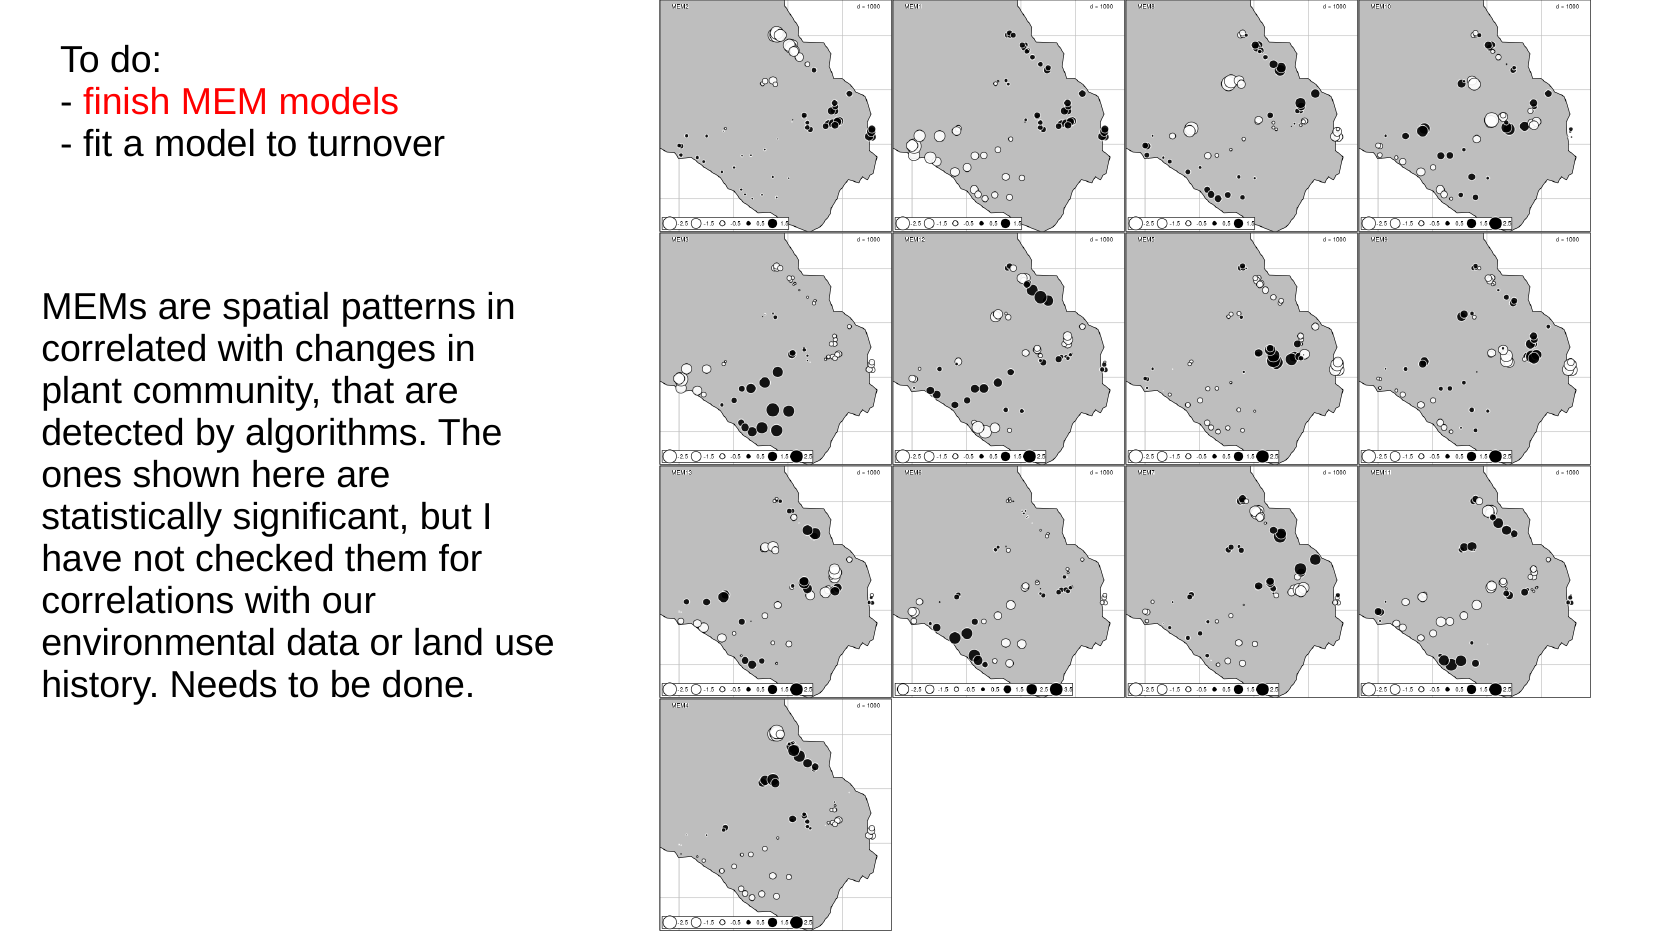

To do:
- finish MEM models
- fit a model to turnover
MEMs are spatial patterns in correlated with changes in plant community, that are detected by algorithms. The ones shown here are statistically significant, but I have not checked them for correlations with our environmental data or land use history. Needs to be done.